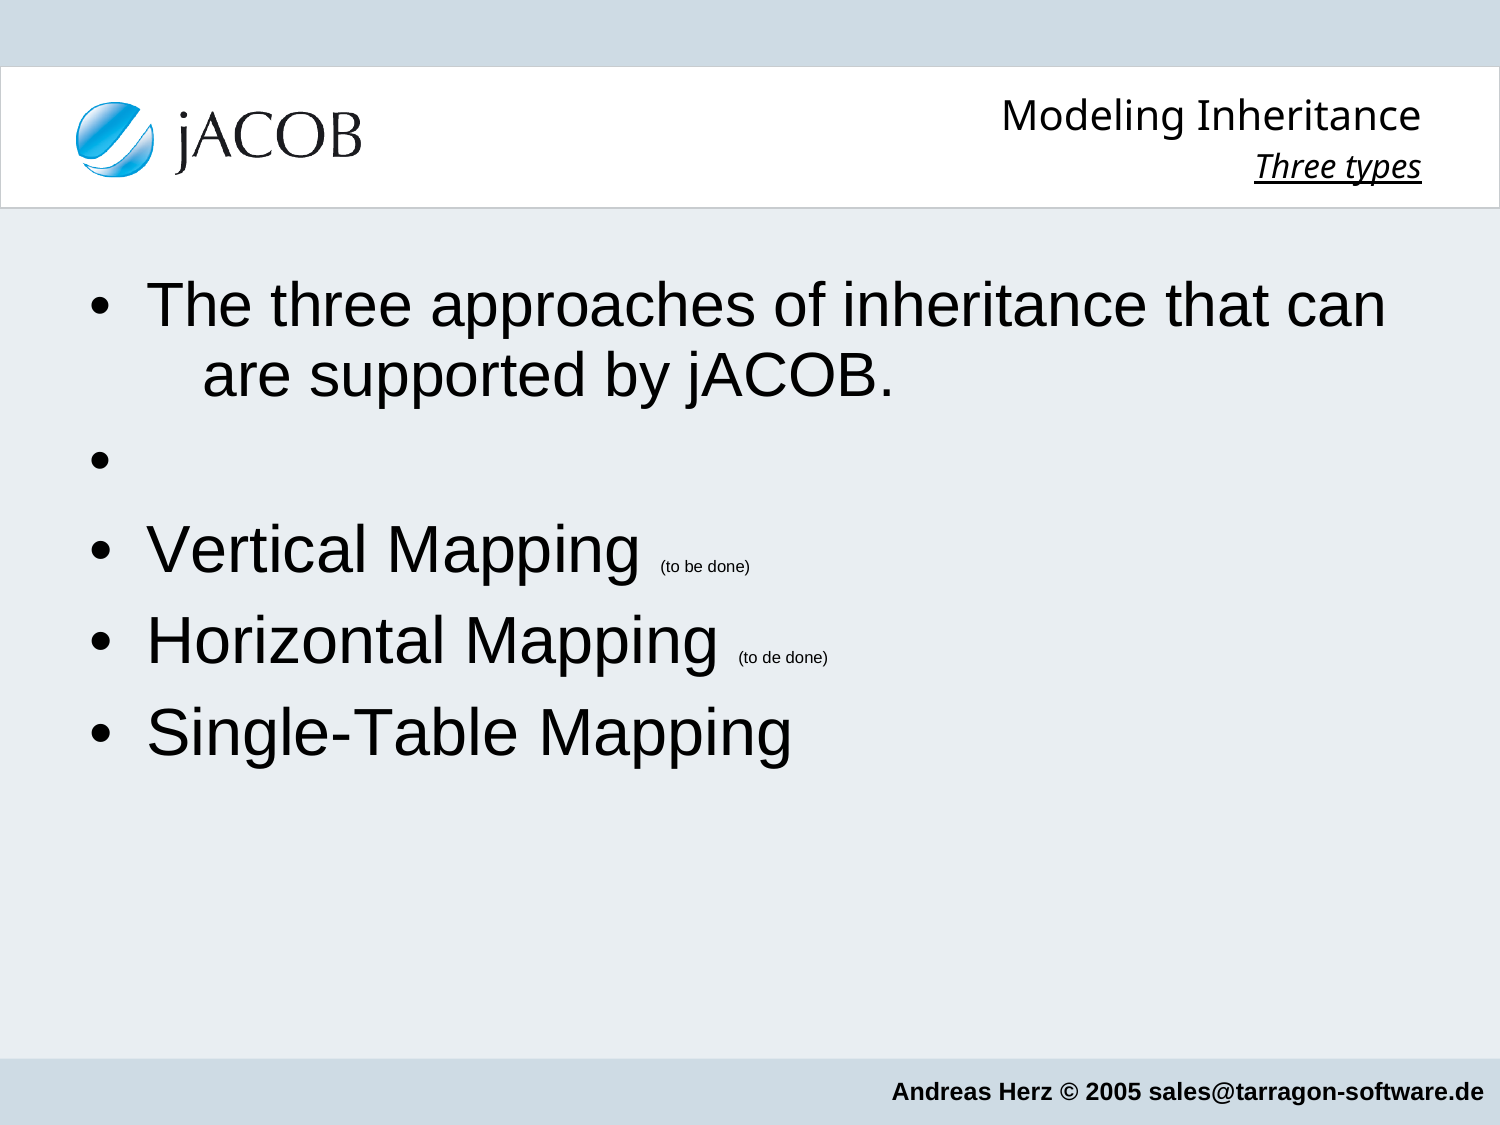

# Modeling Inheritance Three types
The three approaches of inheritance that can are supported by jACOB.
Vertical Mapping (to be done)
Horizontal Mapping (to de done)
Single-Table Mapping
Andreas Herz © 2005 sales@tarragon-software.de